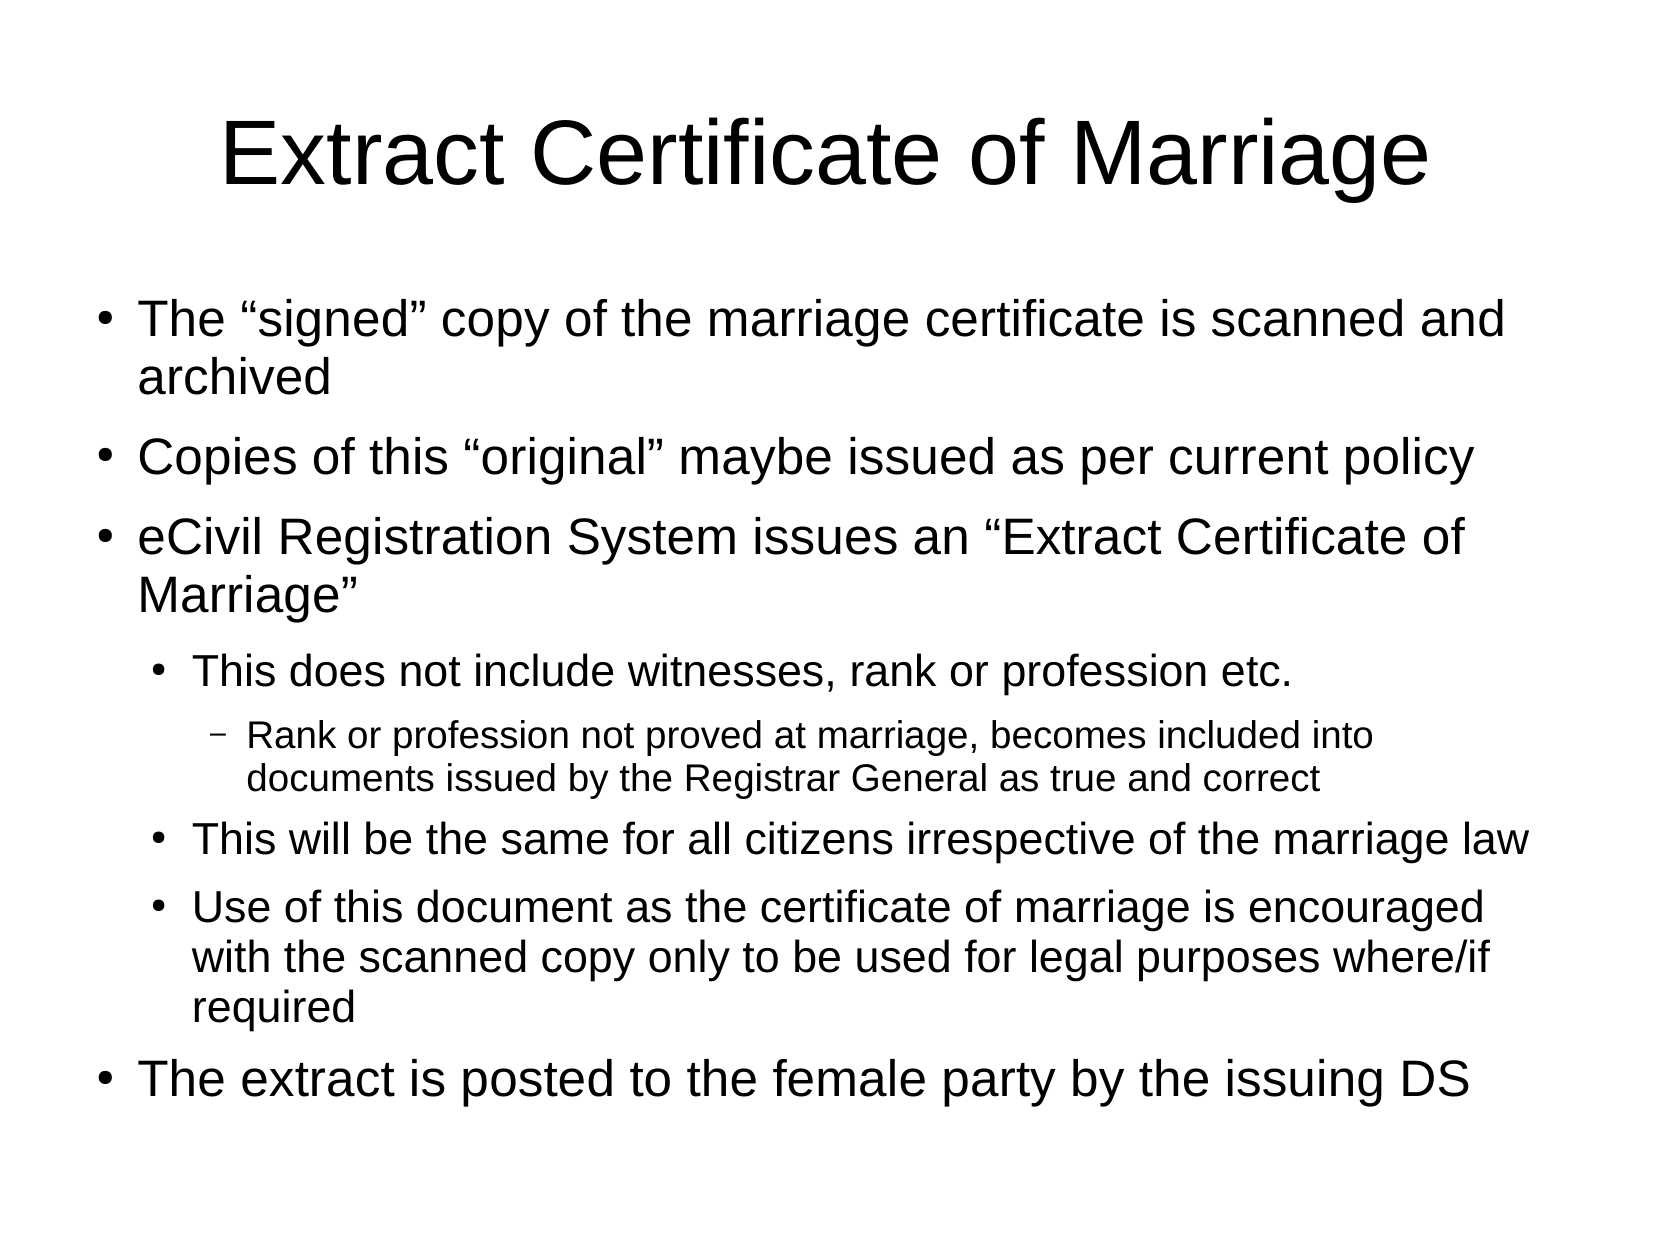

# Extract Certificate of Marriage
The “signed” copy of the marriage certificate is scanned and archived
Copies of this “original” maybe issued as per current policy
eCivil Registration System issues an “Extract Certificate of Marriage”
This does not include witnesses, rank or profession etc.
Rank or profession not proved at marriage, becomes included into documents issued by the Registrar General as true and correct
This will be the same for all citizens irrespective of the marriage law
Use of this document as the certificate of marriage is encouraged with the scanned copy only to be used for legal purposes where/if required
The extract is posted to the female party by the issuing DS